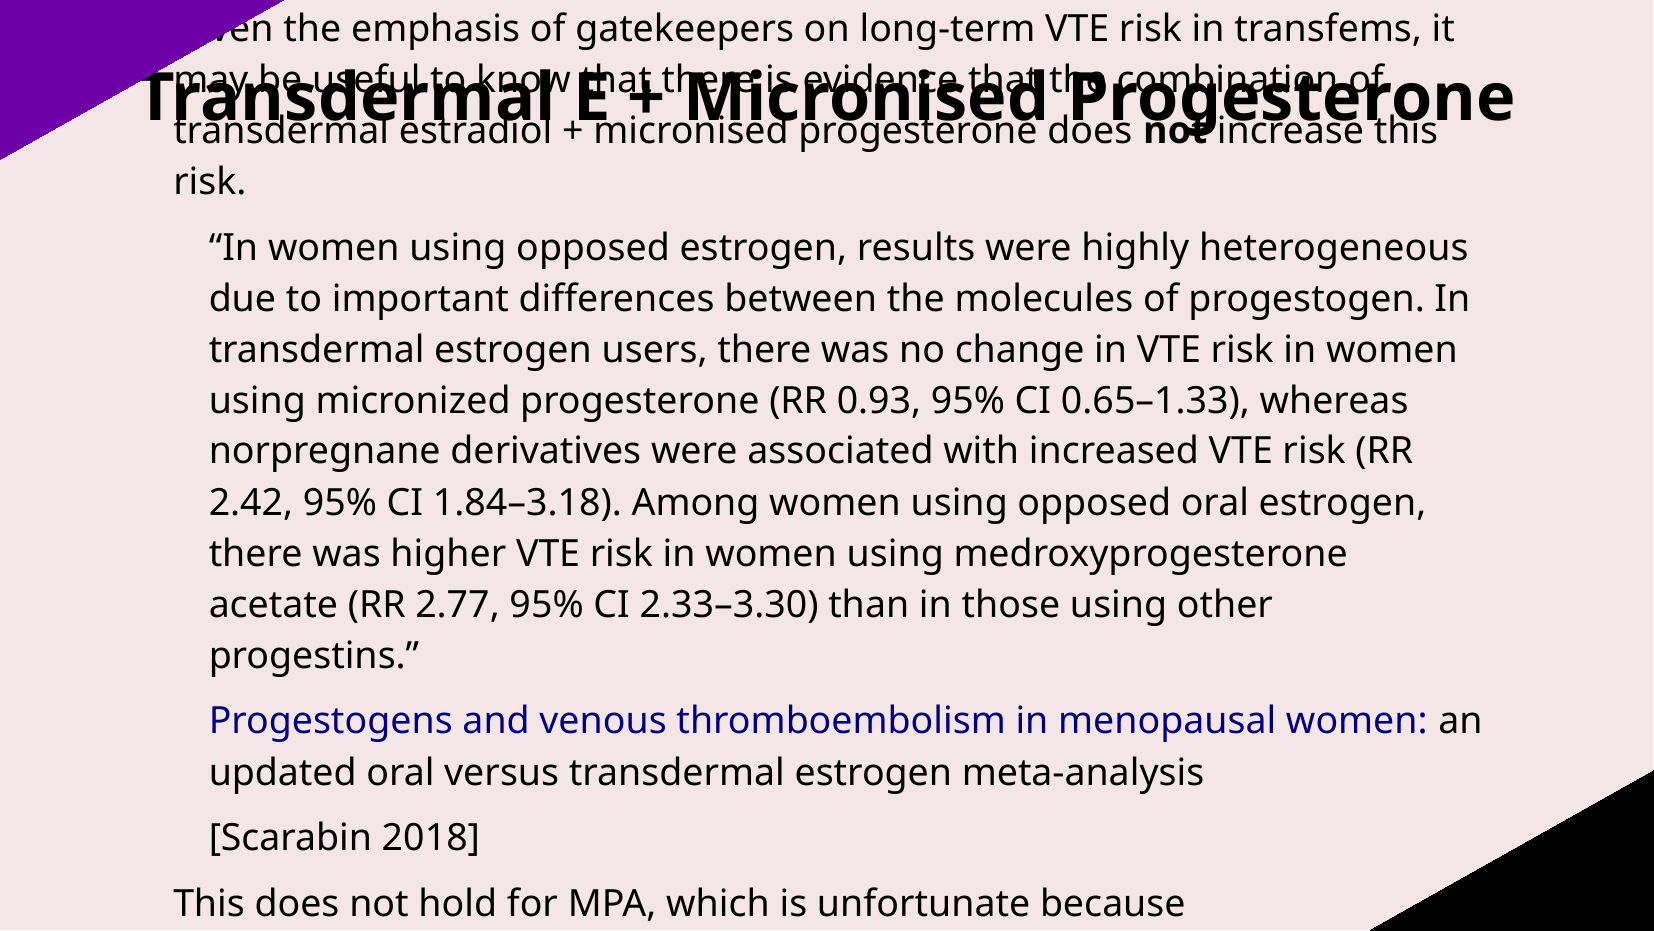

Given the emphasis of gatekeepers on long-term VTE risk in transfems, it may be useful to know that there is evidence that the combination of transdermal estradiol + micronised progesterone does not increase this risk.
“In women using opposed estrogen, results were highly heterogeneous due to important differences between the molecules of progestogen. In transdermal estrogen users, there was no change in VTE risk in women using micronized progesterone (RR 0.93, 95% CI 0.65–1.33), whereas norpregnane derivatives were associated with increased VTE risk (RR 2.42, 95% CI 1.84–3.18). Among women using opposed oral estrogen, there was higher VTE risk in women using medroxyprogesterone acetate (RR 2.77, 95% CI 2.33–3.30) than in those using other progestins.”
Progestogens and venous thromboembolism in menopausal women: an updated oral versus transdermal estrogen meta-analysis
[Scarabin 2018]
This does not hold for MPA, which is unfortunate because British Menopause Society guidelines give MPA as an alternative for micronised progesterone (of which there have been recent shortages).
# Transdermal E + Micronised Progesterone